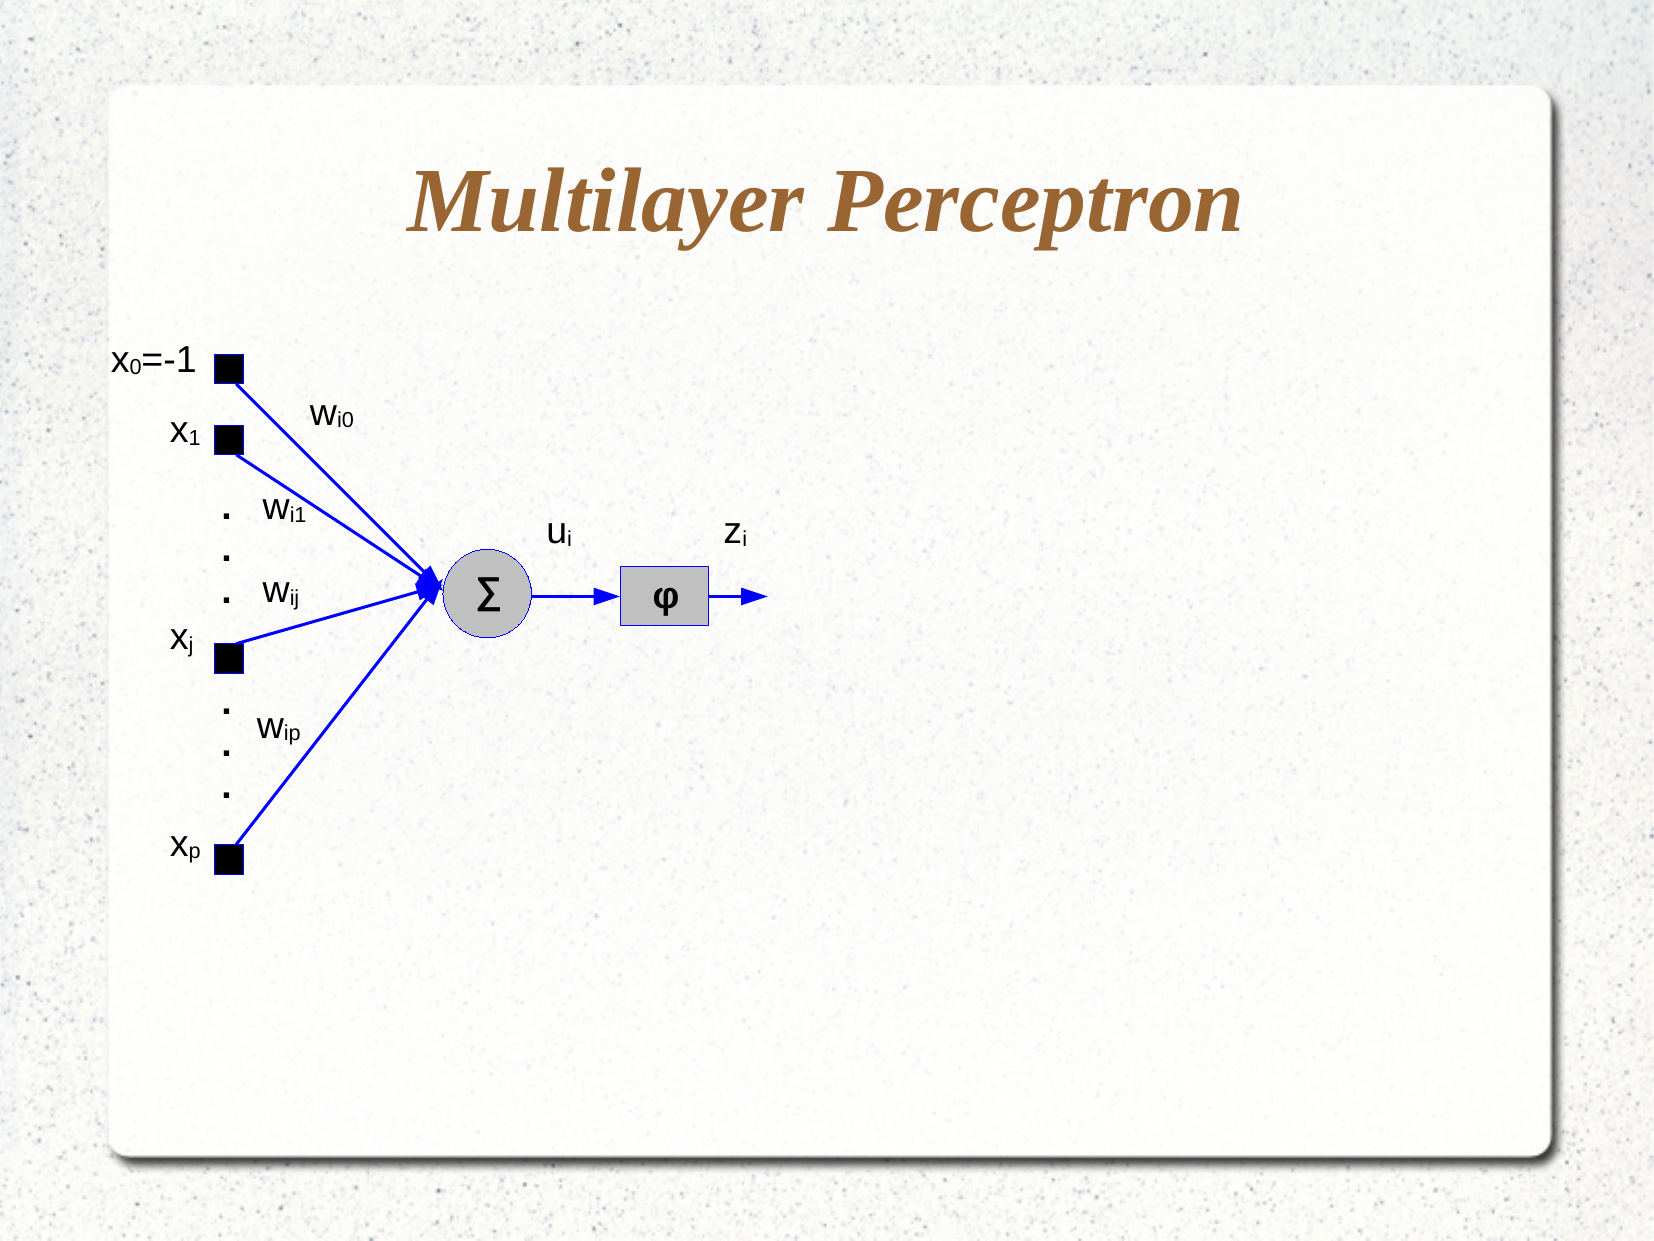

# Multilayer Perceptron
x0=-1
wi0
x1
.
.
.
wi1
ui
zi
∑
φ
wij
xj
.
.
.
wip
xp